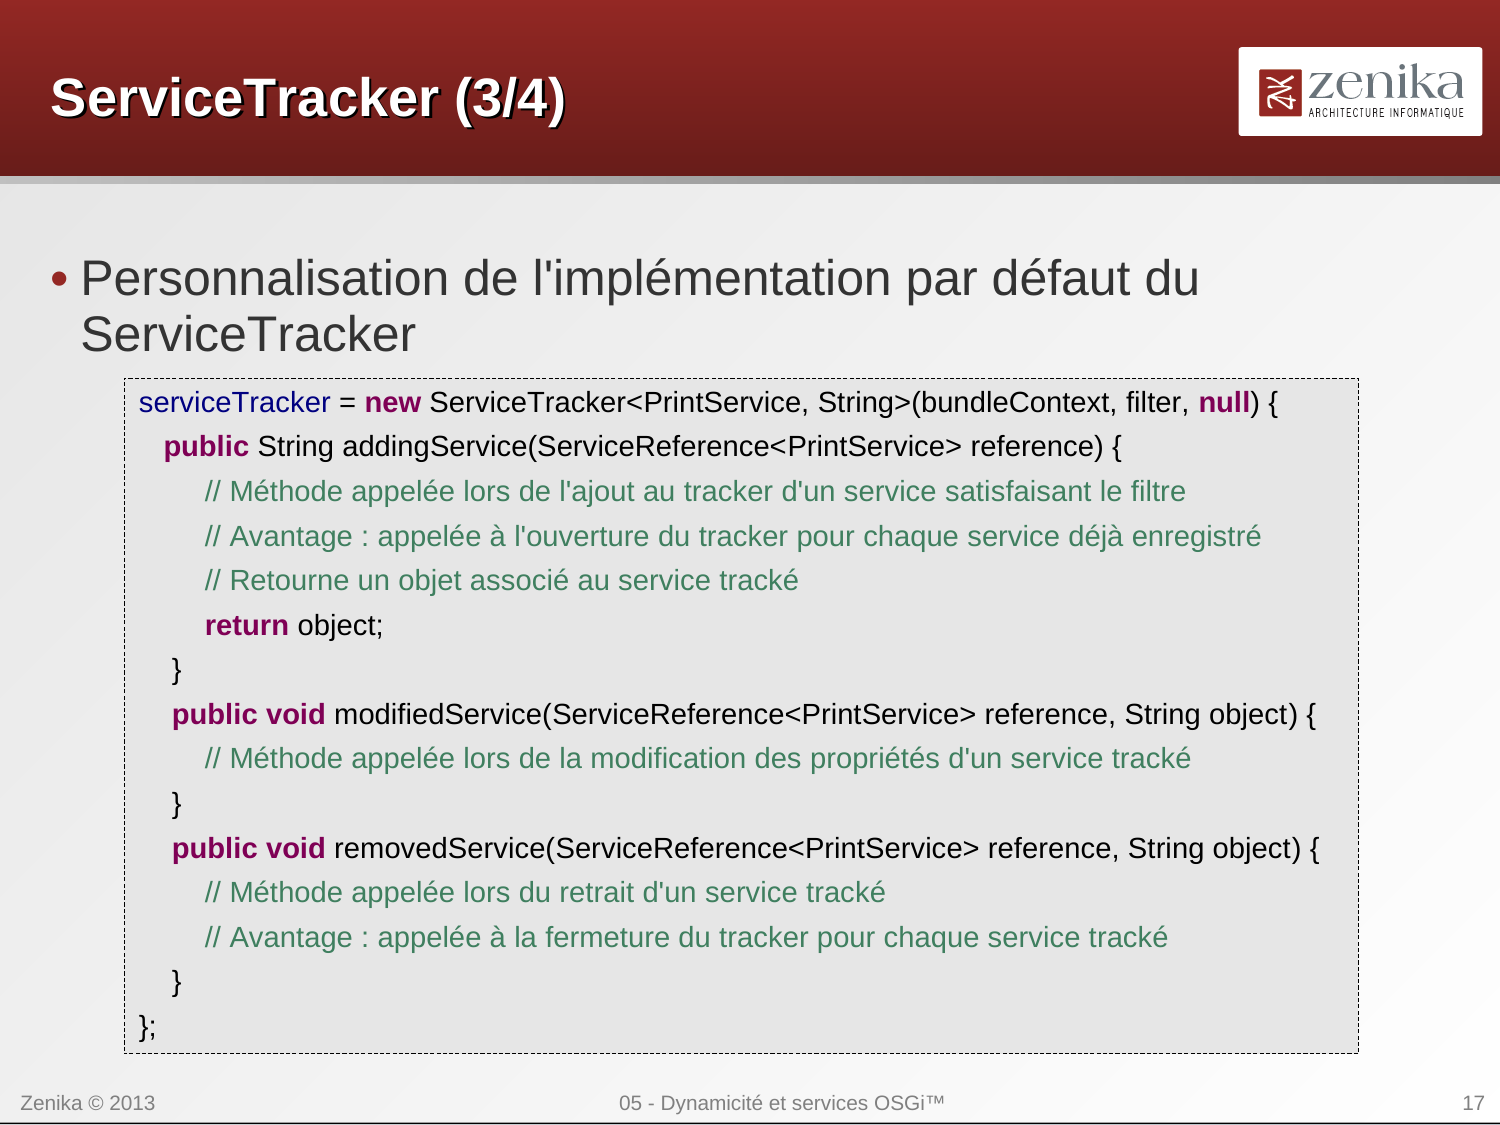

# ServiceTracker (3/4)
Personnalisation de l'implémentation par défaut du ServiceTracker
serviceTracker = new ServiceTracker<PrintService, String>(bundleContext, filter, null) {
 public String addingService(ServiceReference<PrintService> reference) {
 // Méthode appelée lors de l'ajout au tracker d'un service satisfaisant le filtre
 // Avantage : appelée à l'ouverture du tracker pour chaque service déjà enregistré
 // Retourne un objet associé au service tracké
 return object;
 }
 public void modifiedService(ServiceReference<PrintService> reference, String object) {
 // Méthode appelée lors de la modification des propriétés d'un service tracké
 }
 public void removedService(ServiceReference<PrintService> reference, String object) {
 // Méthode appelée lors du retrait d'un service tracké
 // Avantage : appelée à la fermeture du tracker pour chaque service tracké
 }
};